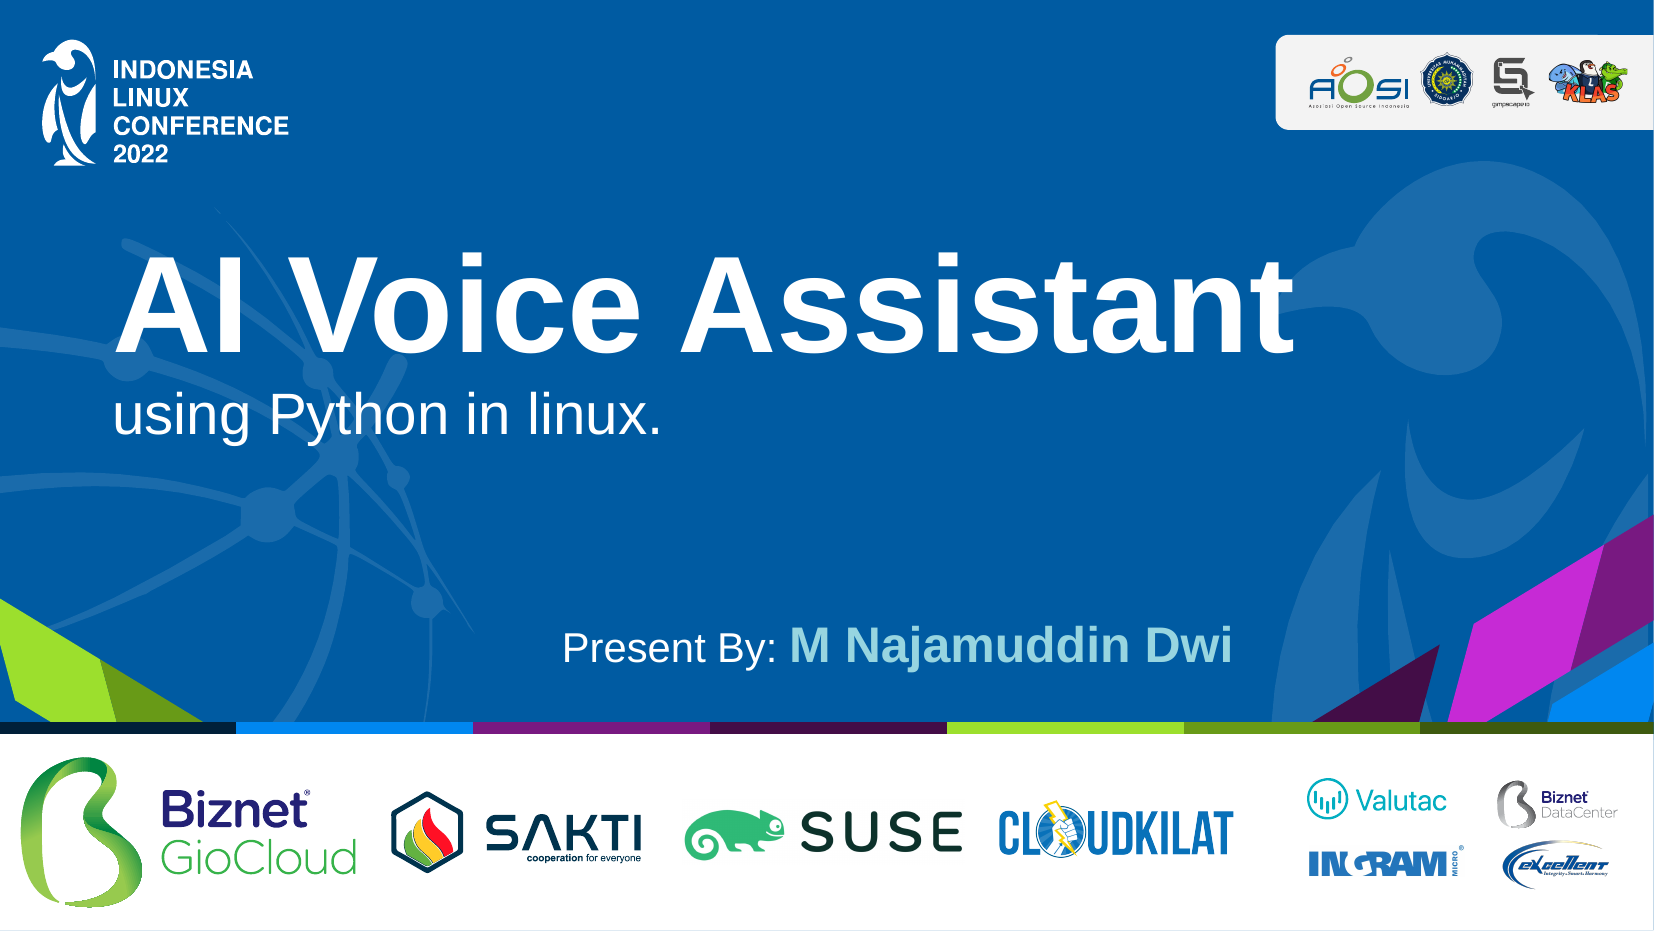

AI Voice Assistant
using Python in linux.
# Present By: M Najamuddin Dwi